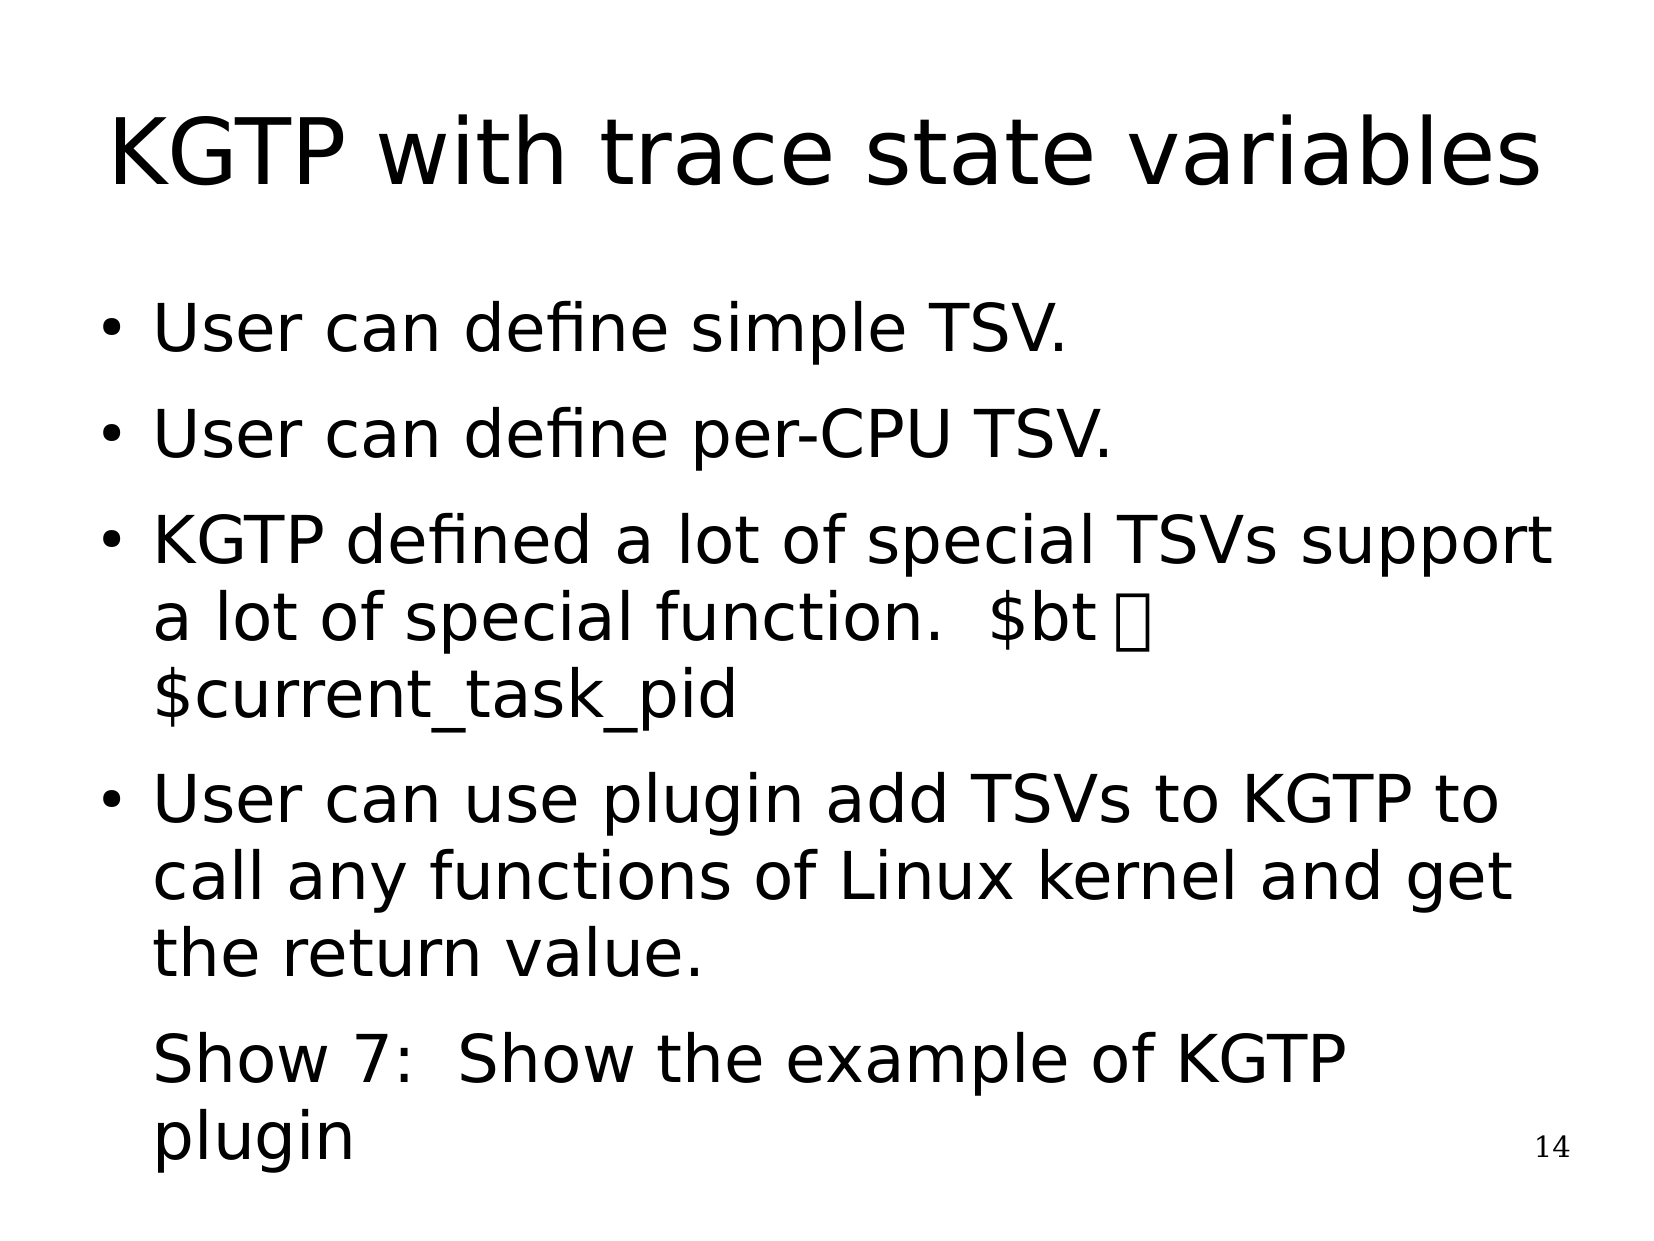

# KGTP with trace state variables
User can define simple TSV.
User can define per-CPU TSV.
KGTP defined a lot of special TSVs support a lot of special function. $bt，$current_task_pid
User can use plugin add TSVs to KGTP to call any functions of Linux kernel and get the return value.
Show 7: Show the example of KGTP plugin
14